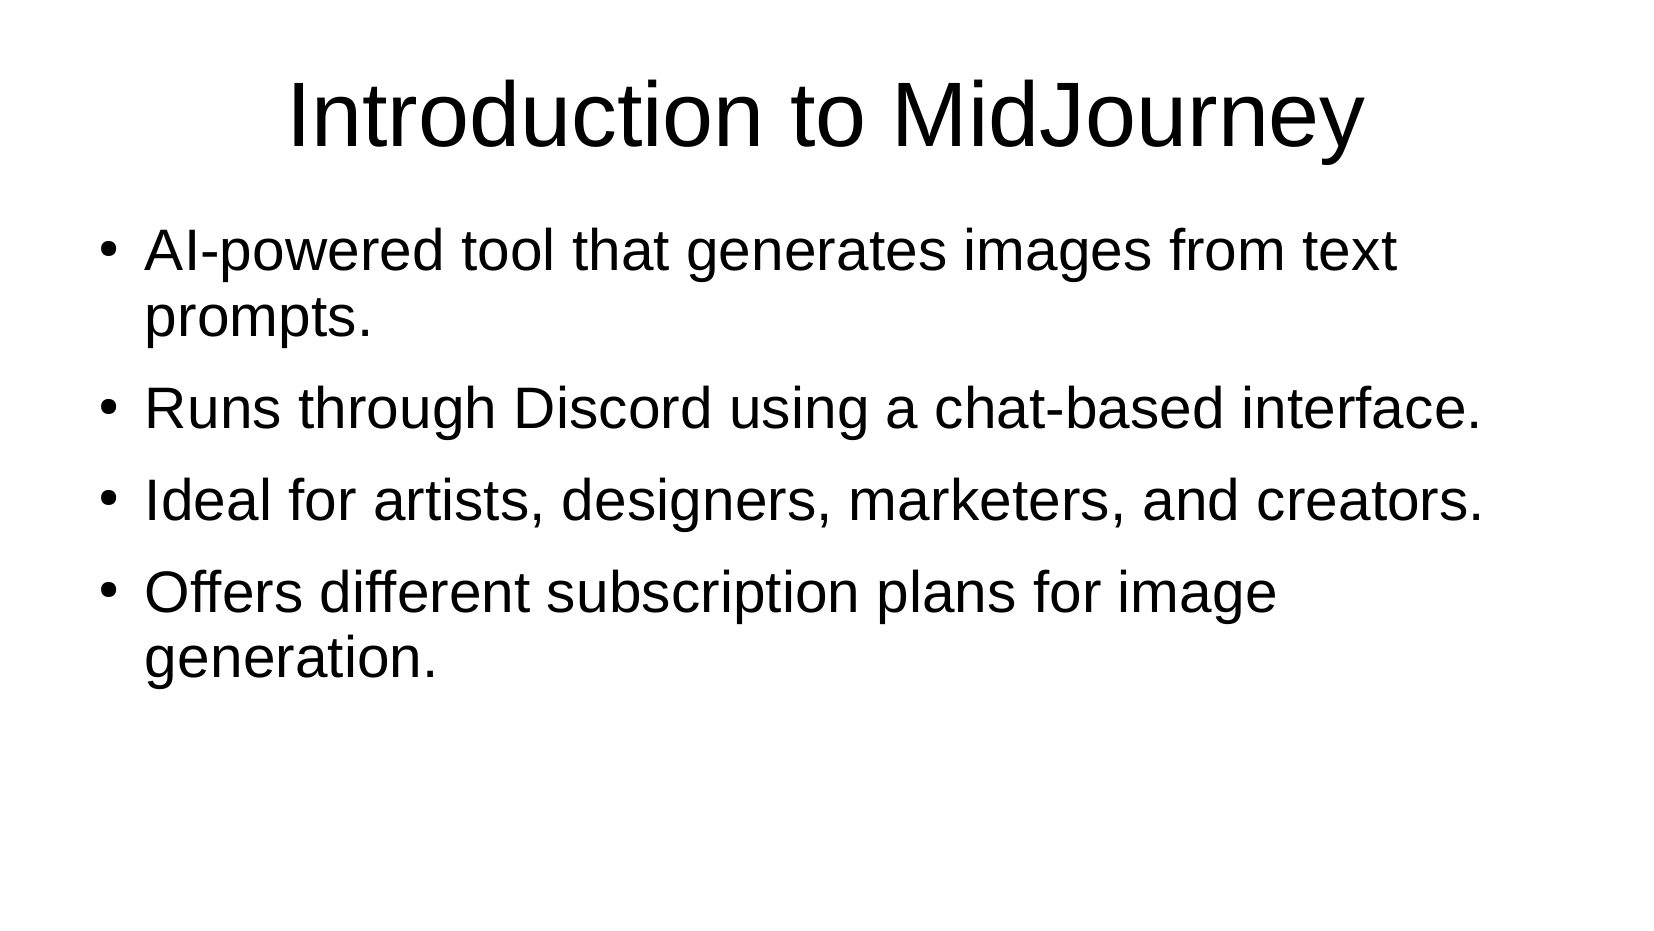

# Introduction to MidJourney
AI-powered tool that generates images from text prompts.
Runs through Discord using a chat-based interface.
Ideal for artists, designers, marketers, and creators.
Offers different subscription plans for image generation.